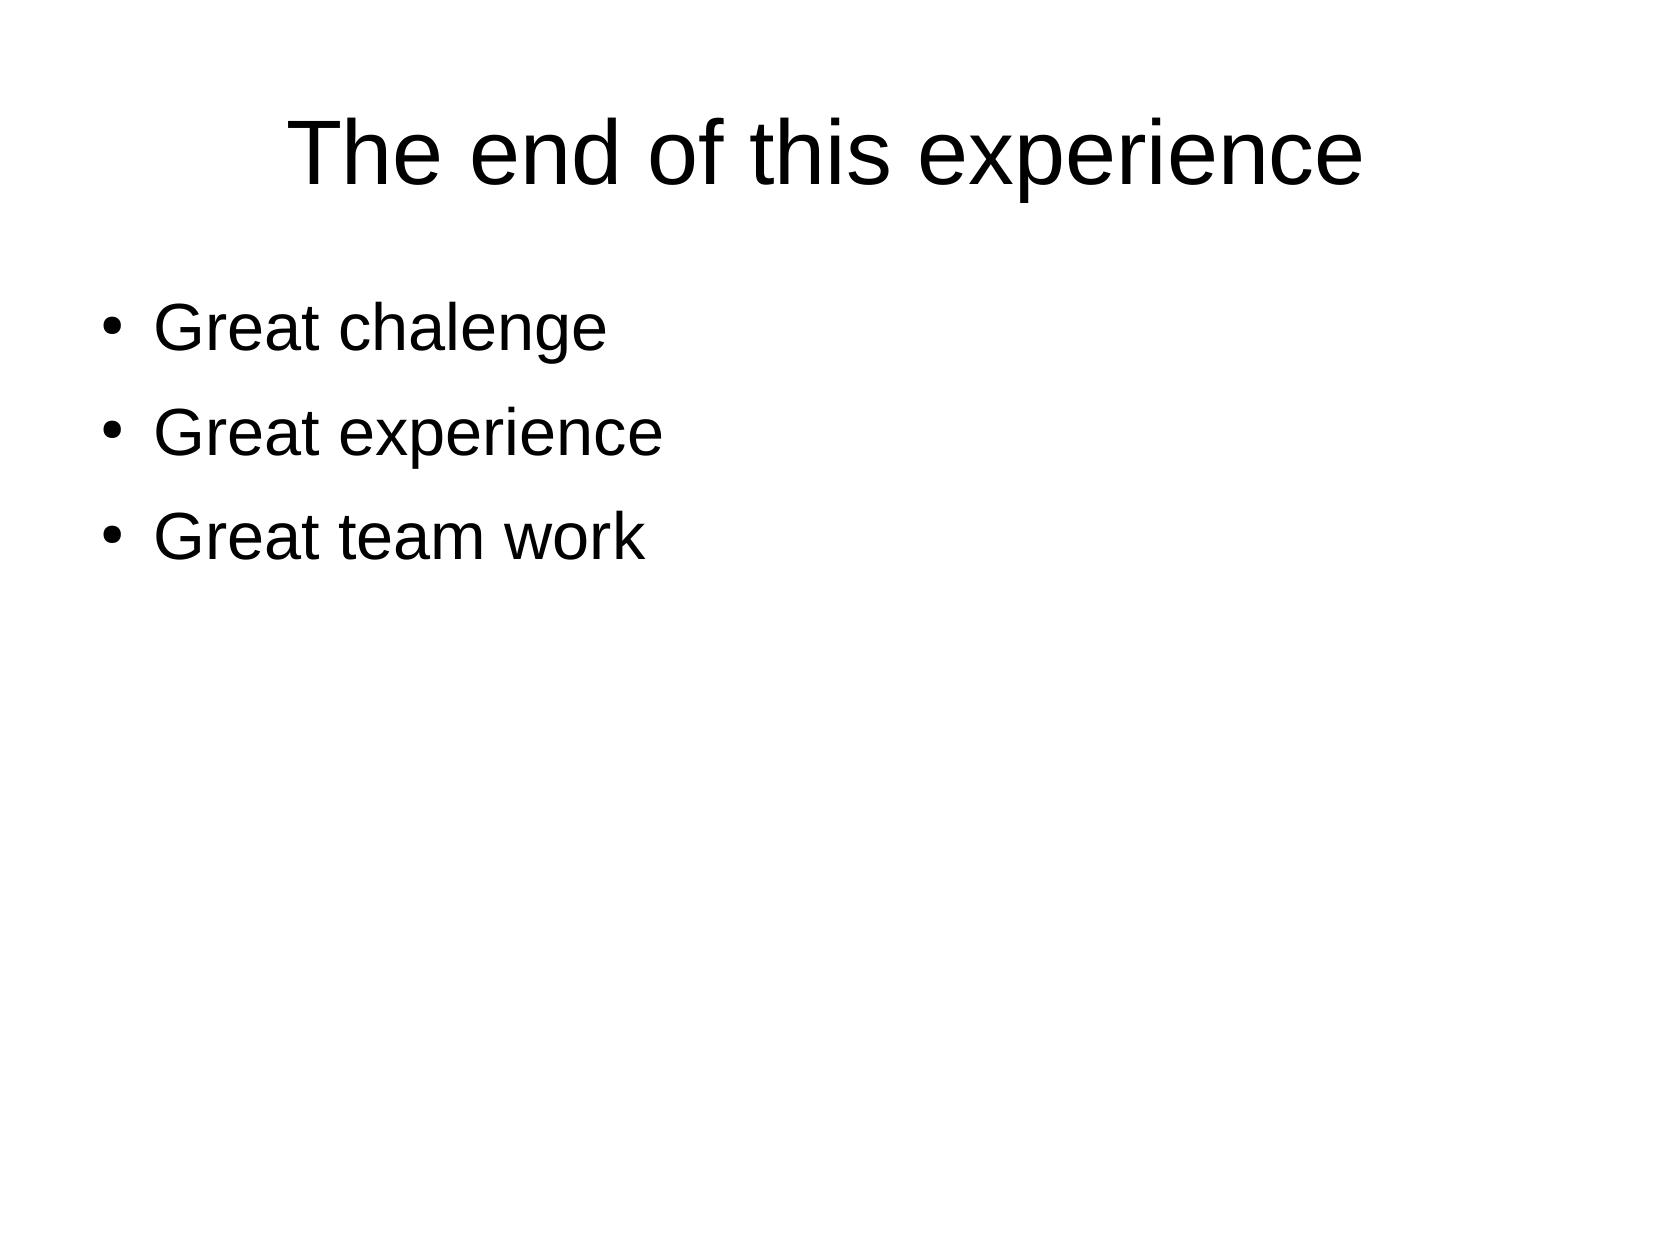

# The end of this experience
Great chalenge
Great experience
Great team work